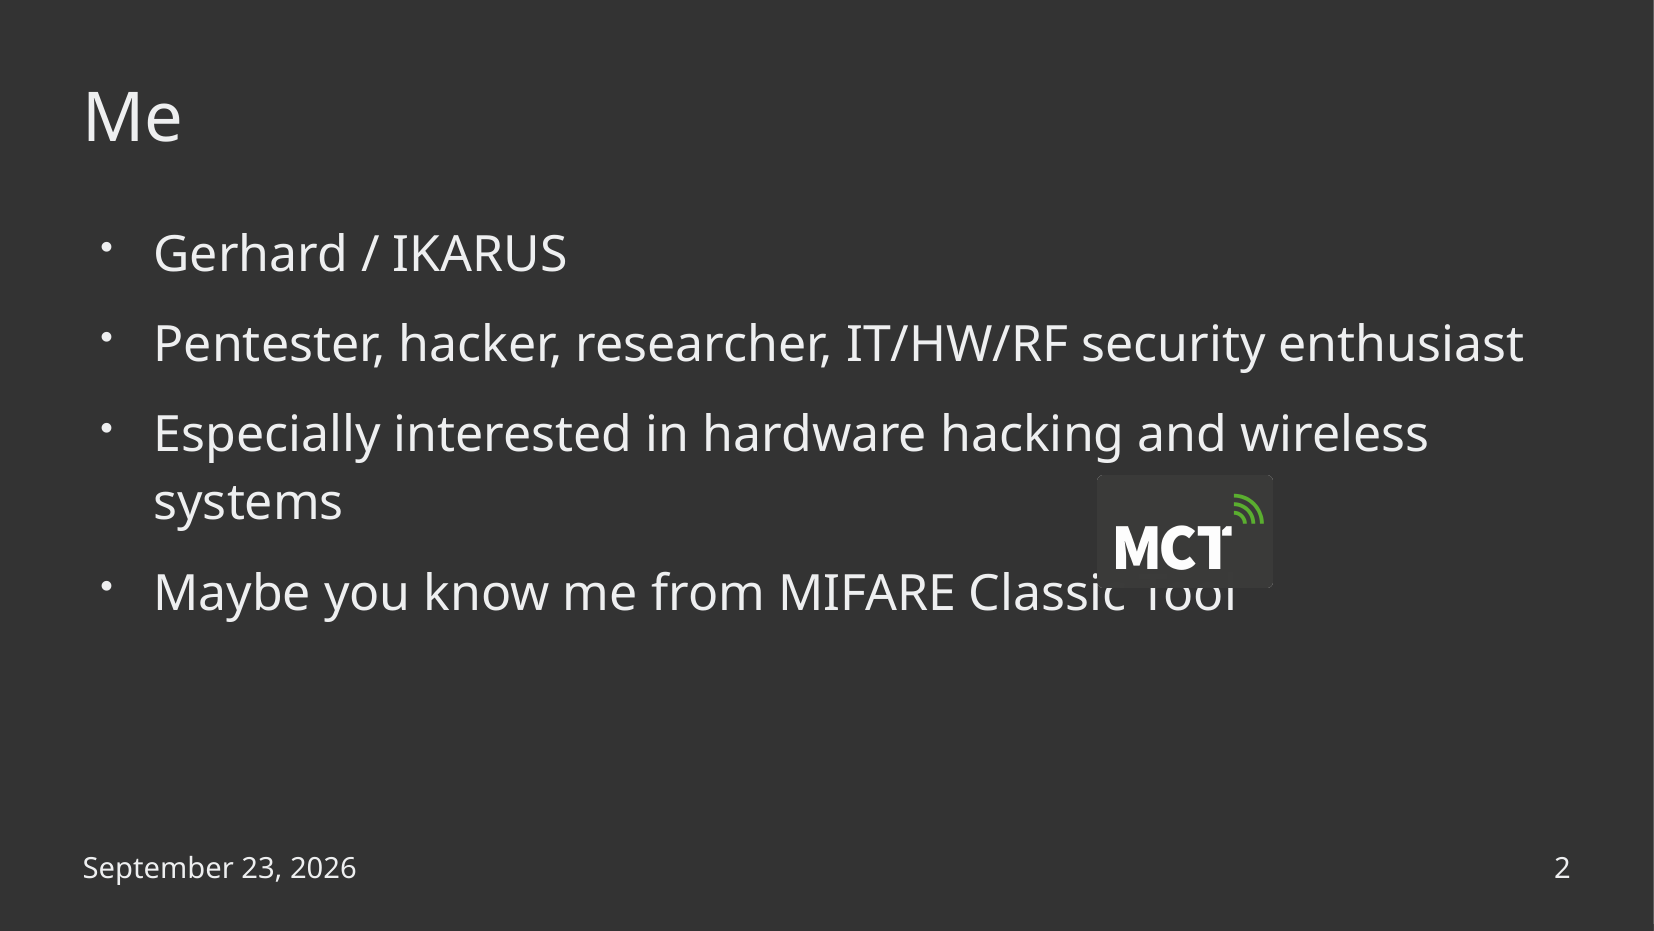

# Me
Gerhard / IKARUS
Pentester, hacker, researcher, IT/HW/RF security enthusiast
Especially interested in hardware hacking and wireless systems
Maybe you know me from MIFARE Classic Tool
2